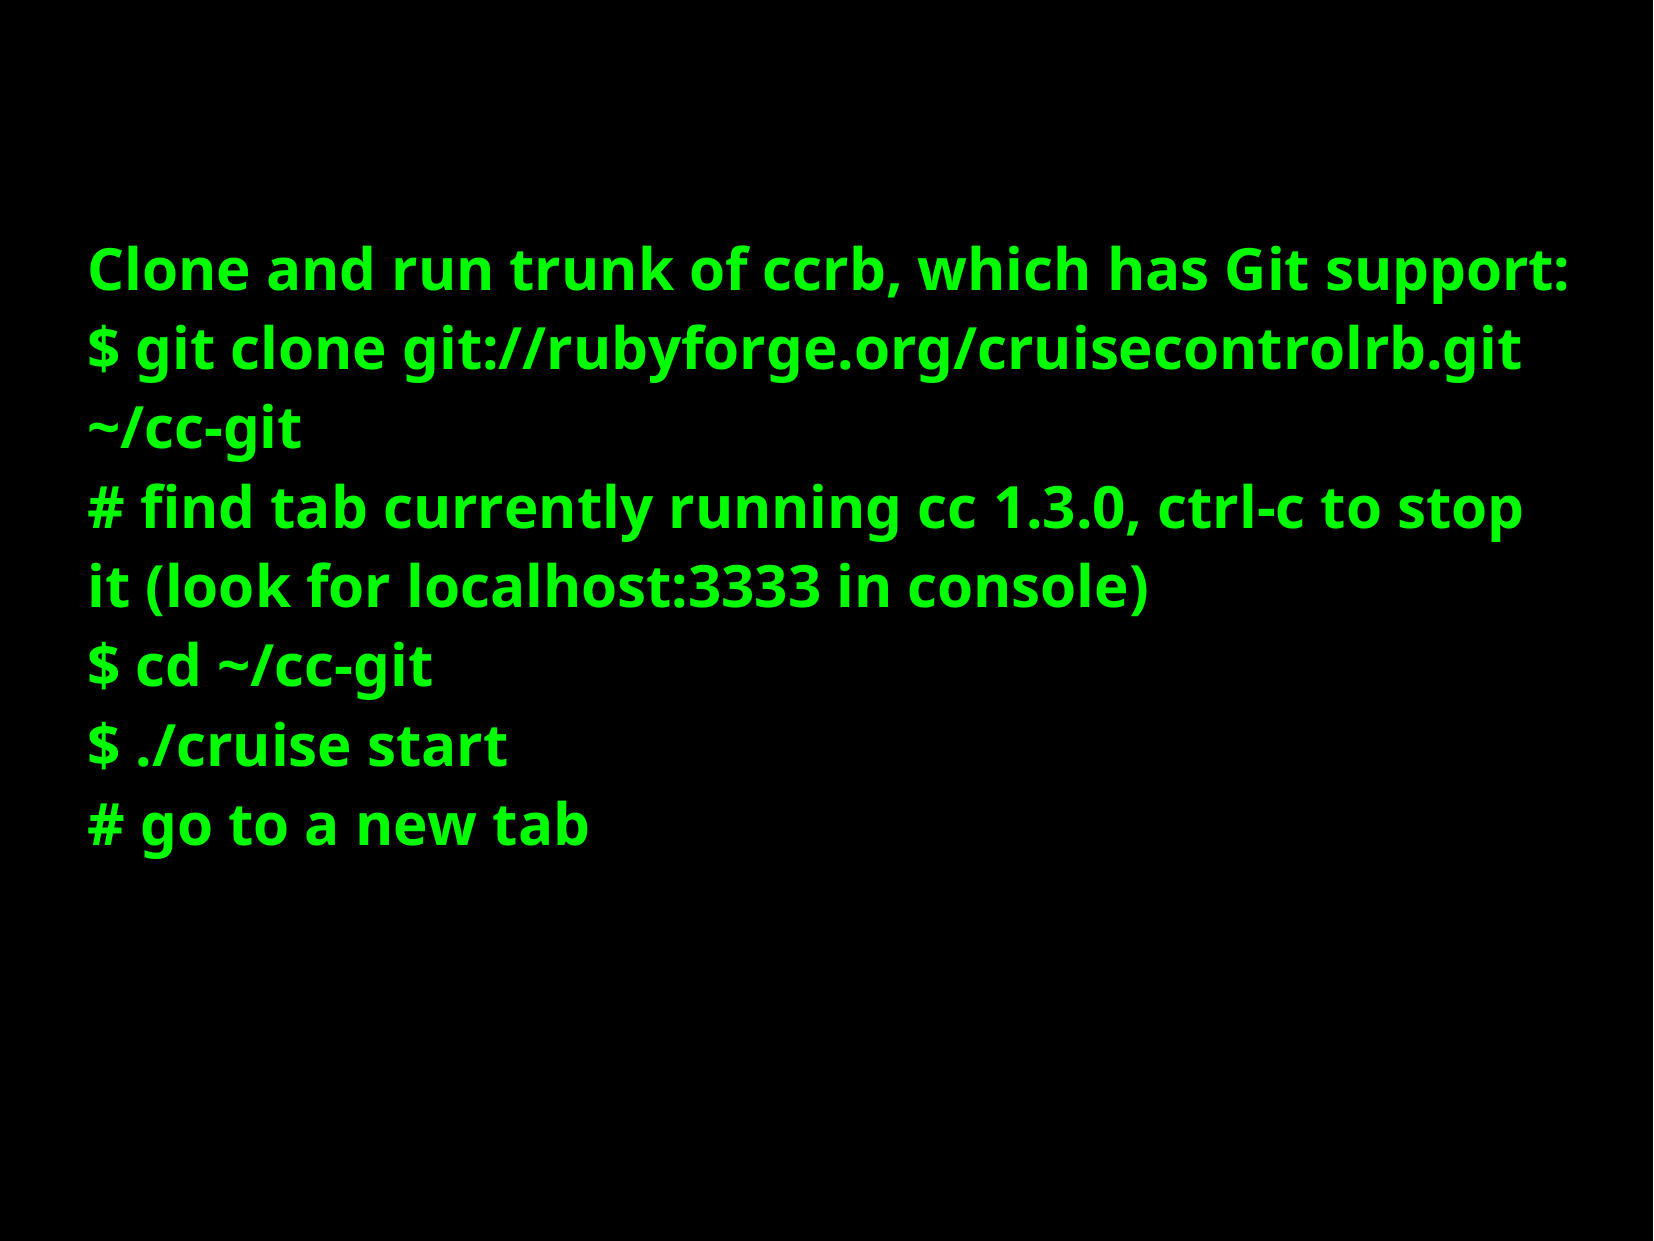

# Clone and run trunk of ccrb, which has Git support: $ git clone git://rubyforge.org/cruisecontrolrb.git ~/cc-git # find tab currently running cc 1.3.0, ctrl-c to stop it (look for localhost:3333 in console) $ cd ~/cc-git $ ./cruise start # go to a new tab